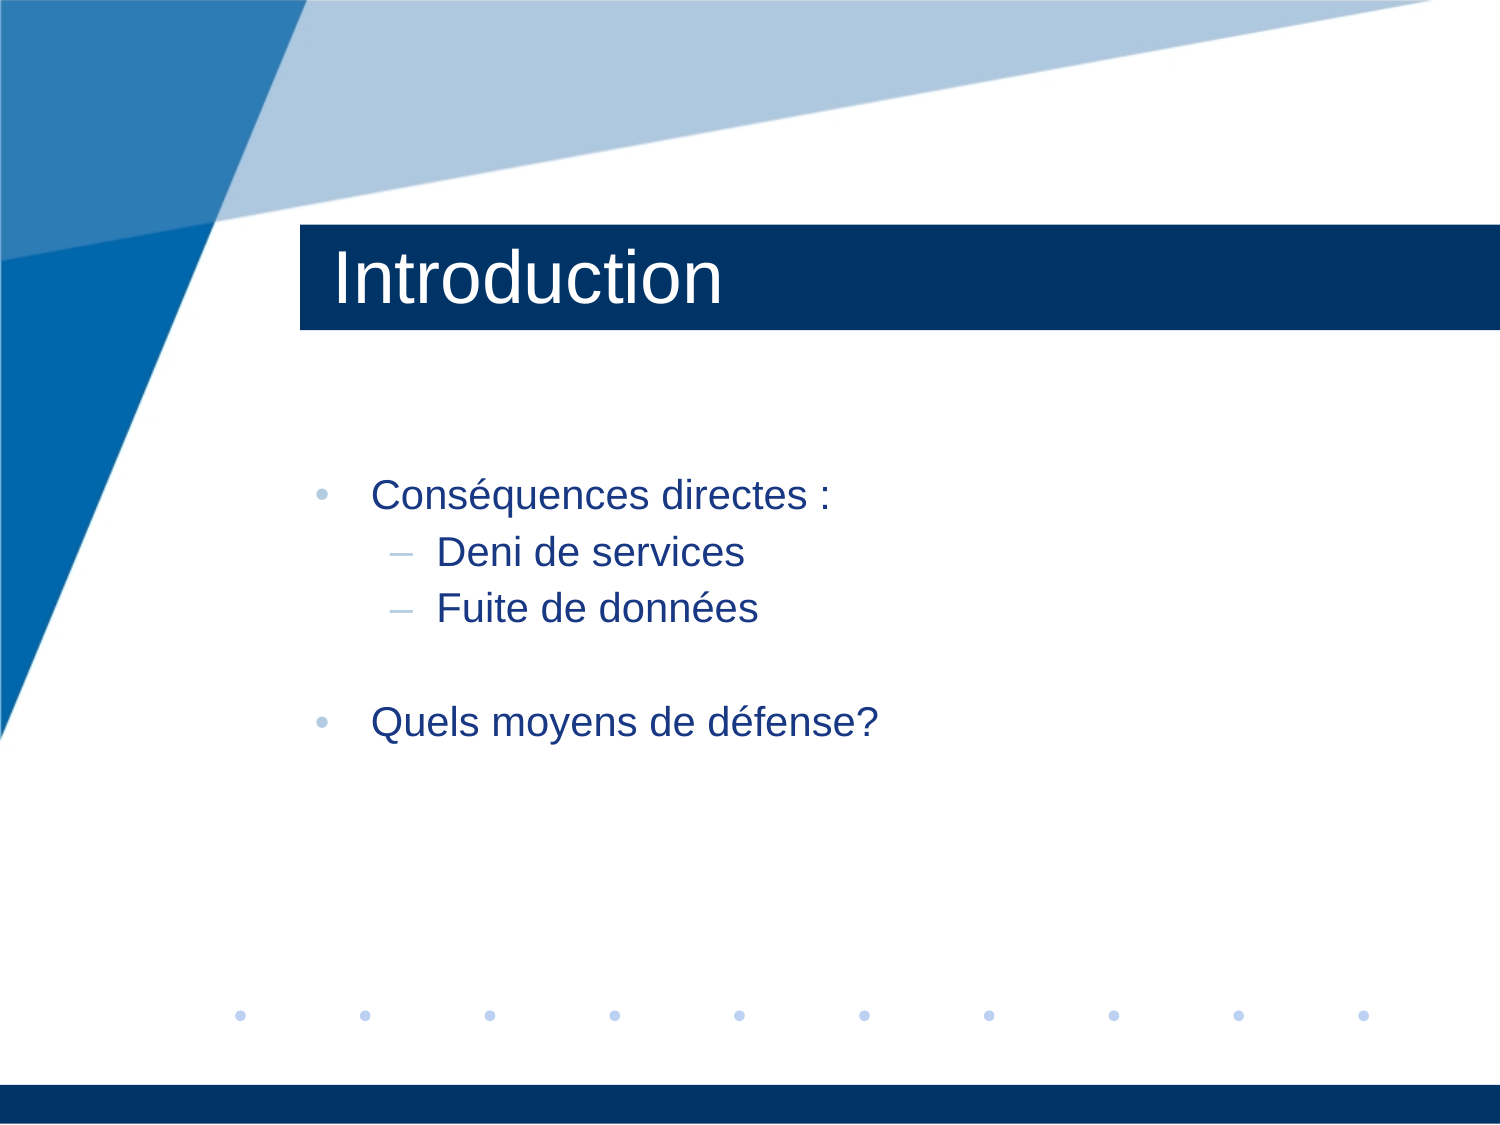

# Introduction
Conséquences directes :
Deni de services
Fuite de données
Quels moyens de défense?